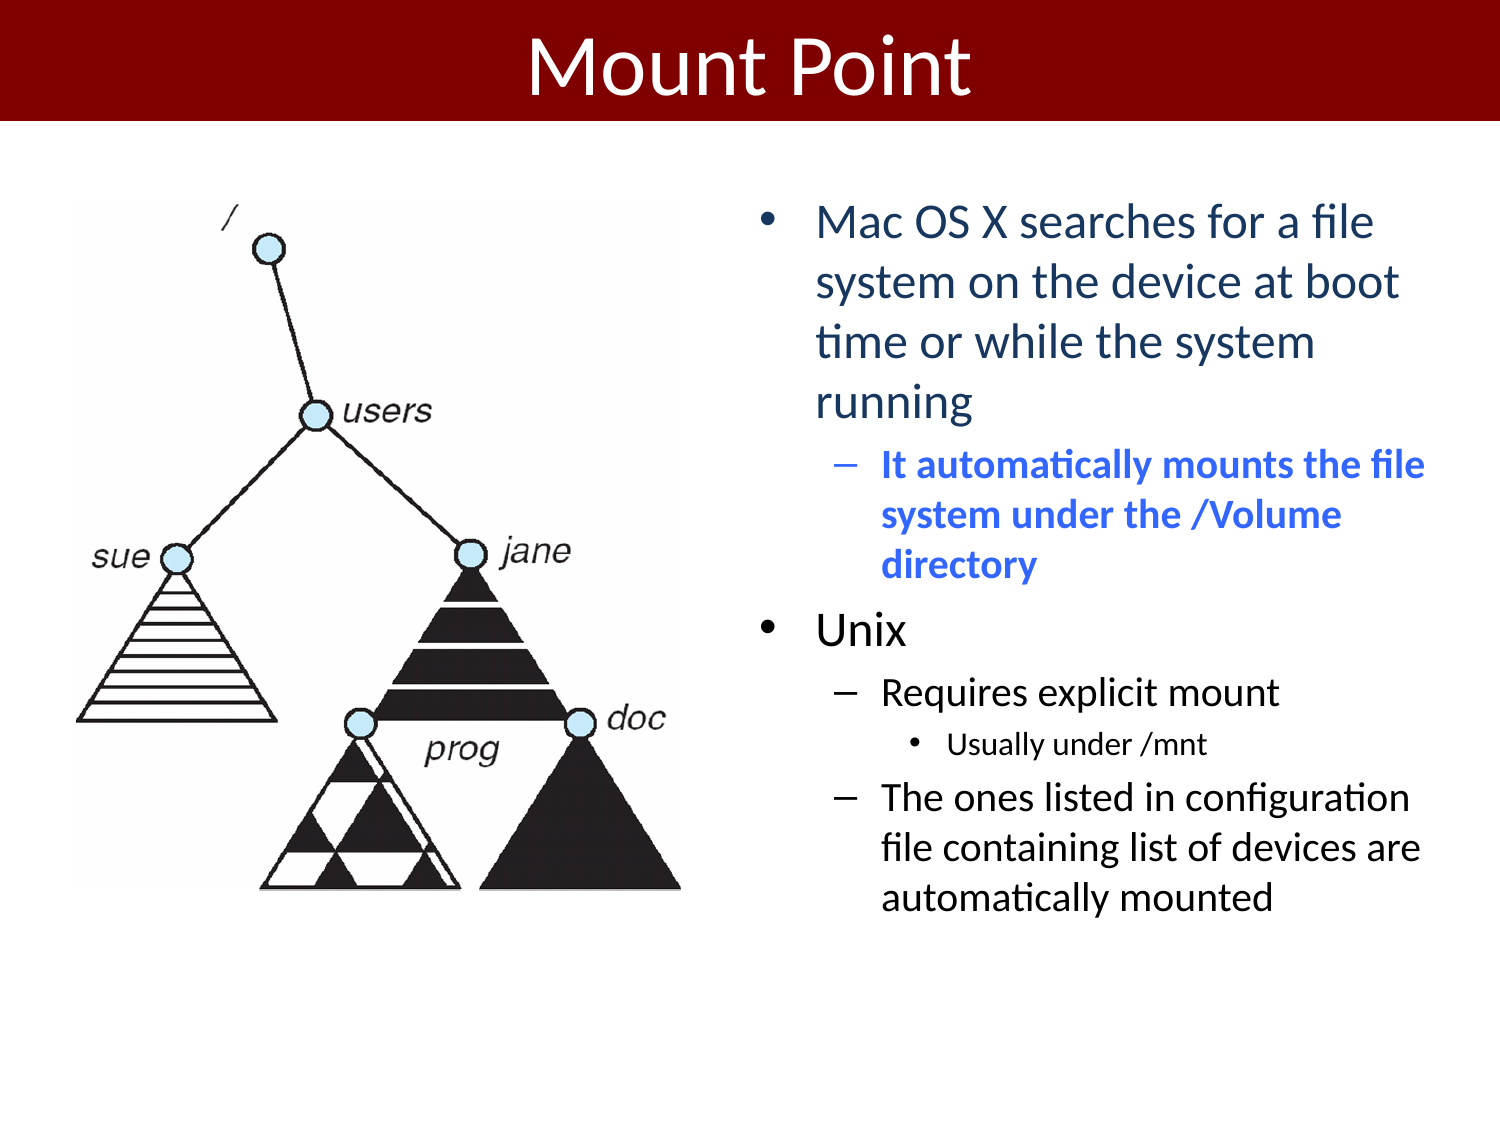

# Mount Point
Mac OS X searches for a file system on the device at boot time or while the system running
It automatically mounts the file system under the /Volume directory
Unix
Requires explicit mount
Usually under /mnt
The ones listed in configuration file containing list of devices are automatically mounted